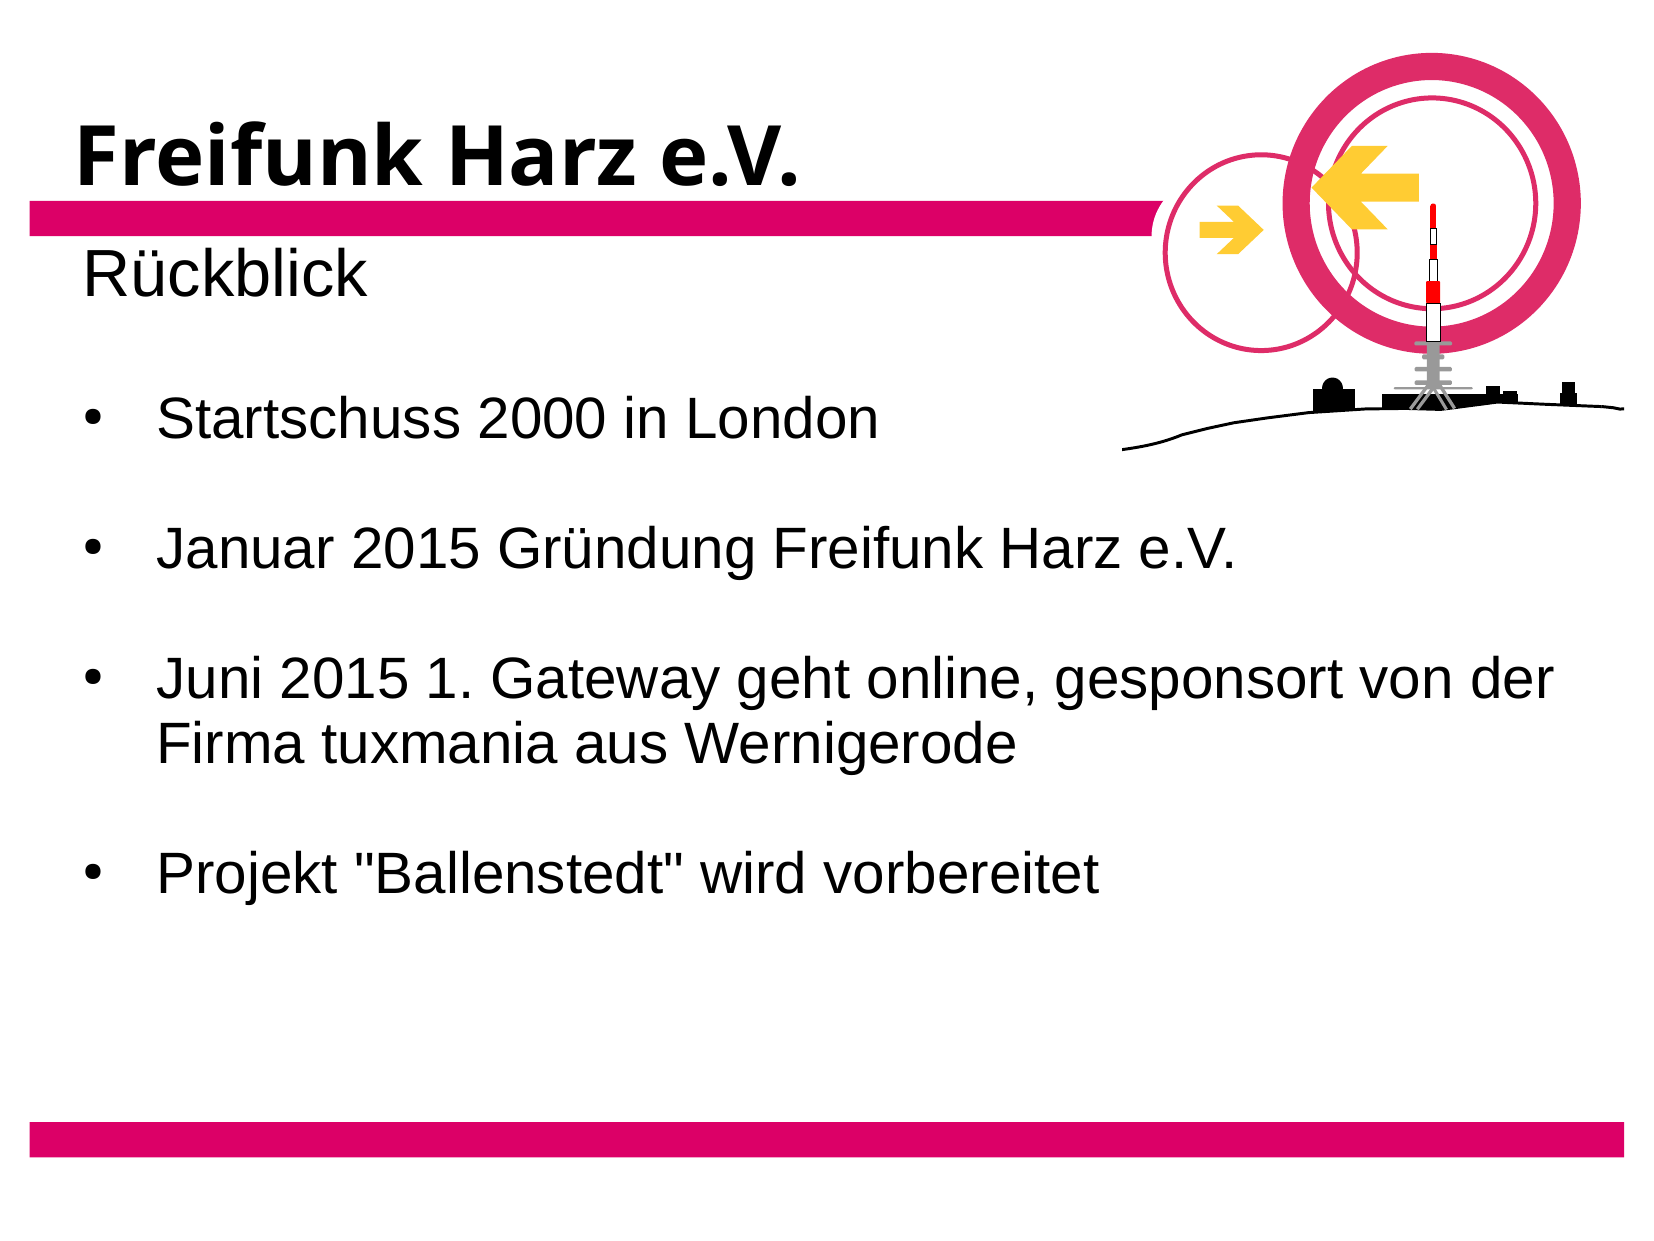

# Rückblick
 	Startschuss 2000 in London
 	Januar 2015 Gründung Freifunk Harz e.V.
 	Juni 2015 1. Gateway geht online, gesponsort von der
	Firma tuxmania aus Wernigerode
 	Projekt "Ballenstedt" wird vorbereitet